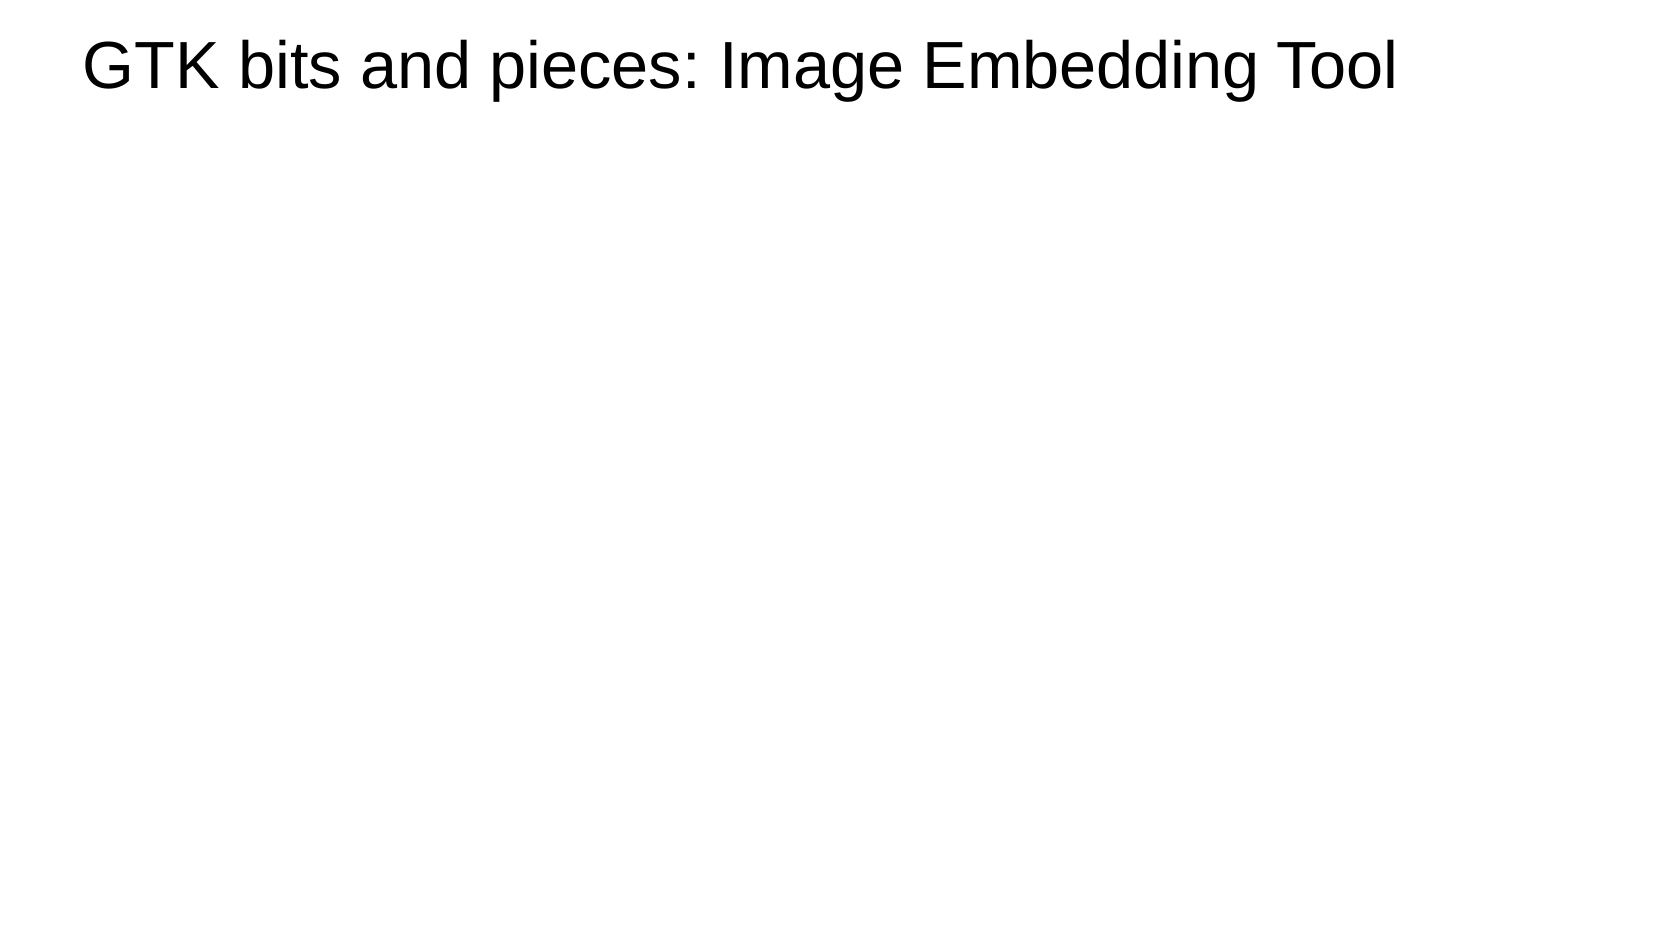

# GTK bits and pieces: Image Embedding Tool